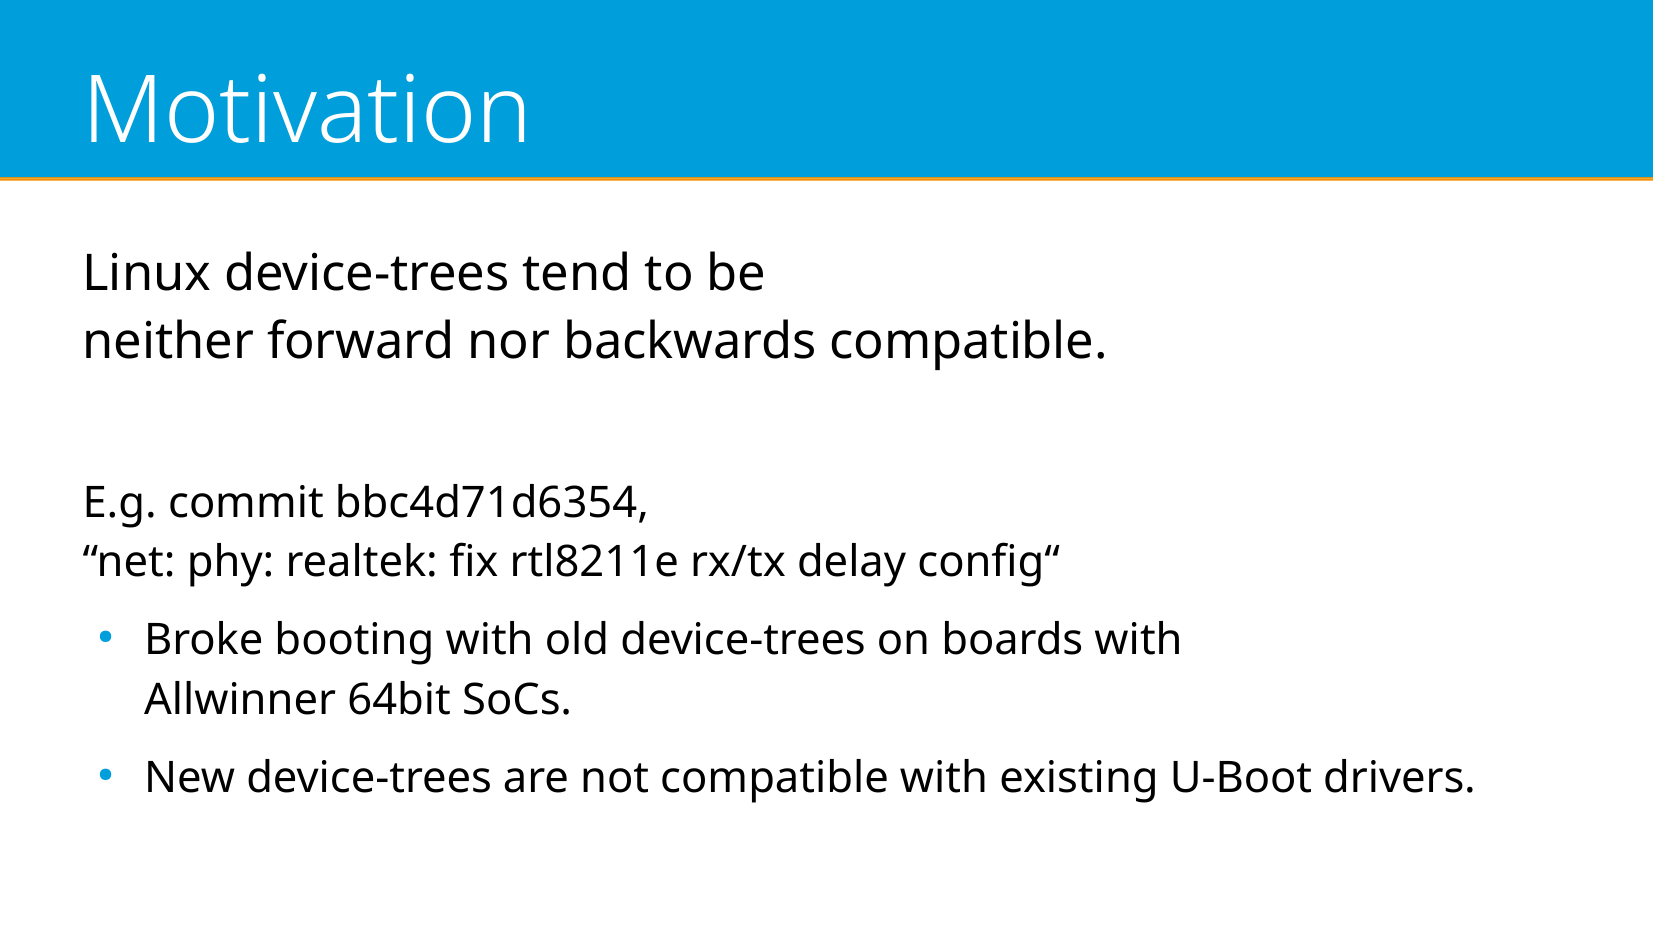

# Motivation
Linux device-trees tend to be
neither forward nor backwards compatible.
E.g. commit bbc4d71d6354,
“net: phy: realtek: fix rtl8211e rx/tx delay config“
Broke booting with old device-trees on boards with
Allwinner 64bit SoCs.
New device-trees are not compatible with existing U-Boot drivers.